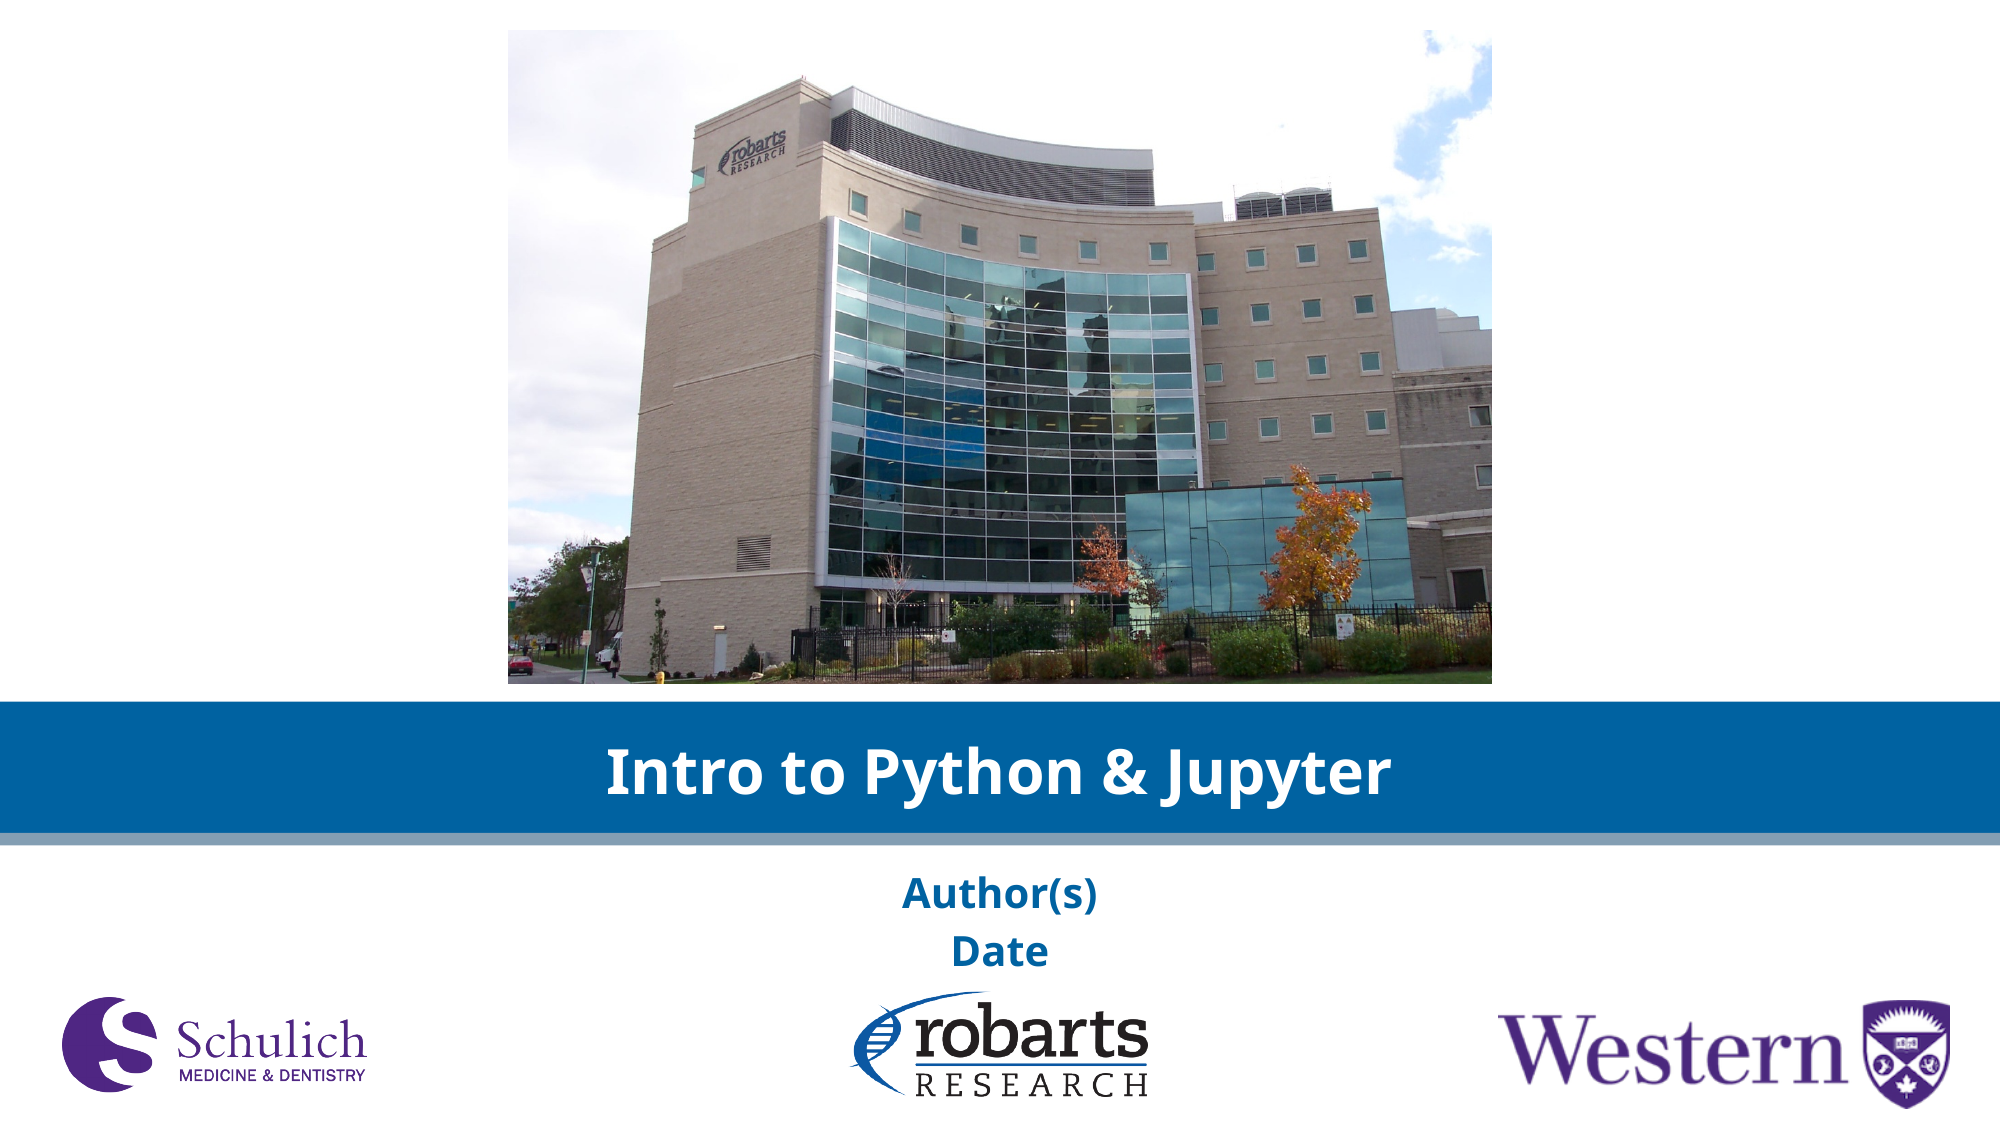

# Intro to Python & Jupyter
Author(s)
Date